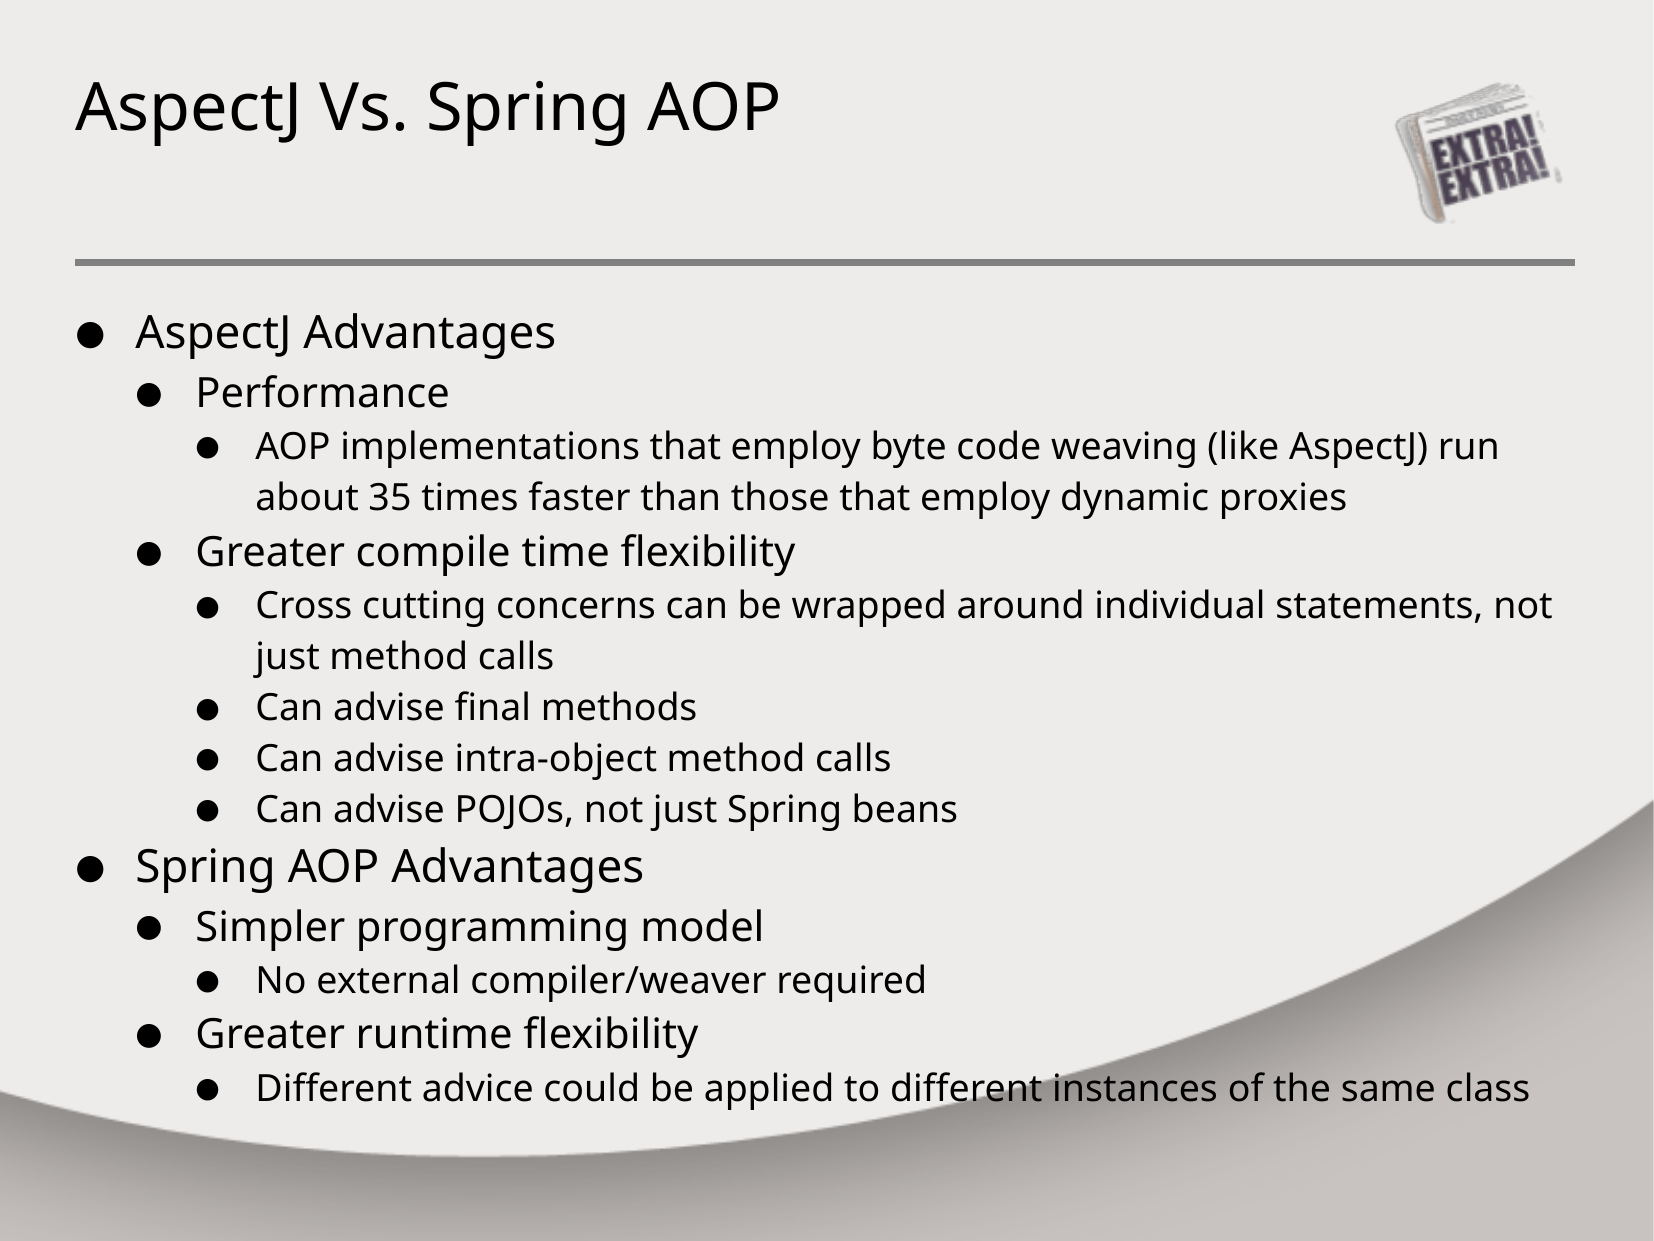

# AspectJ Vs. Spring AOP
AspectJ Advantages
Performance
AOP implementations that employ byte code weaving (like AspectJ) run about 35 times faster than those that employ dynamic proxies
Greater compile time flexibility
Cross cutting concerns can be wrapped around individual statements, not just method calls
Can advise final methods
Can advise intra-object method calls
Can advise POJOs, not just Spring beans
Spring AOP Advantages
Simpler programming model
No external compiler/weaver required
Greater runtime flexibility
Different advice could be applied to different instances of the same class